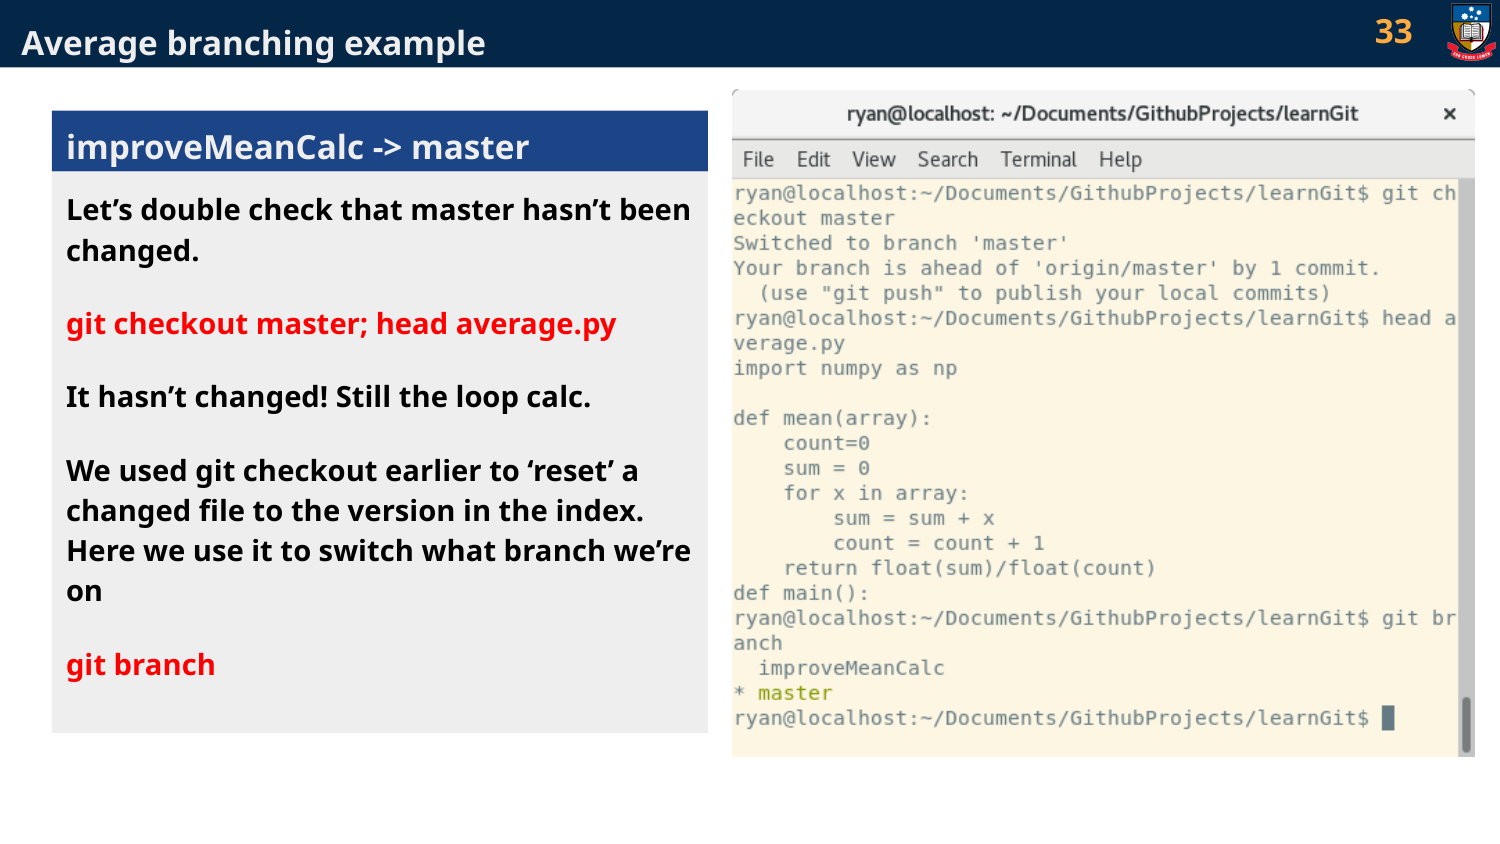

Average branching example
# improveMeanCalc -> master
Let’s double check that master hasn’t been changed.
git checkout master; head average.py
It hasn’t changed! Still the loop calc.
We used git checkout earlier to ‘reset’ a changed file to the version in the index. Here we use it to switch what branch we’re on
git branch